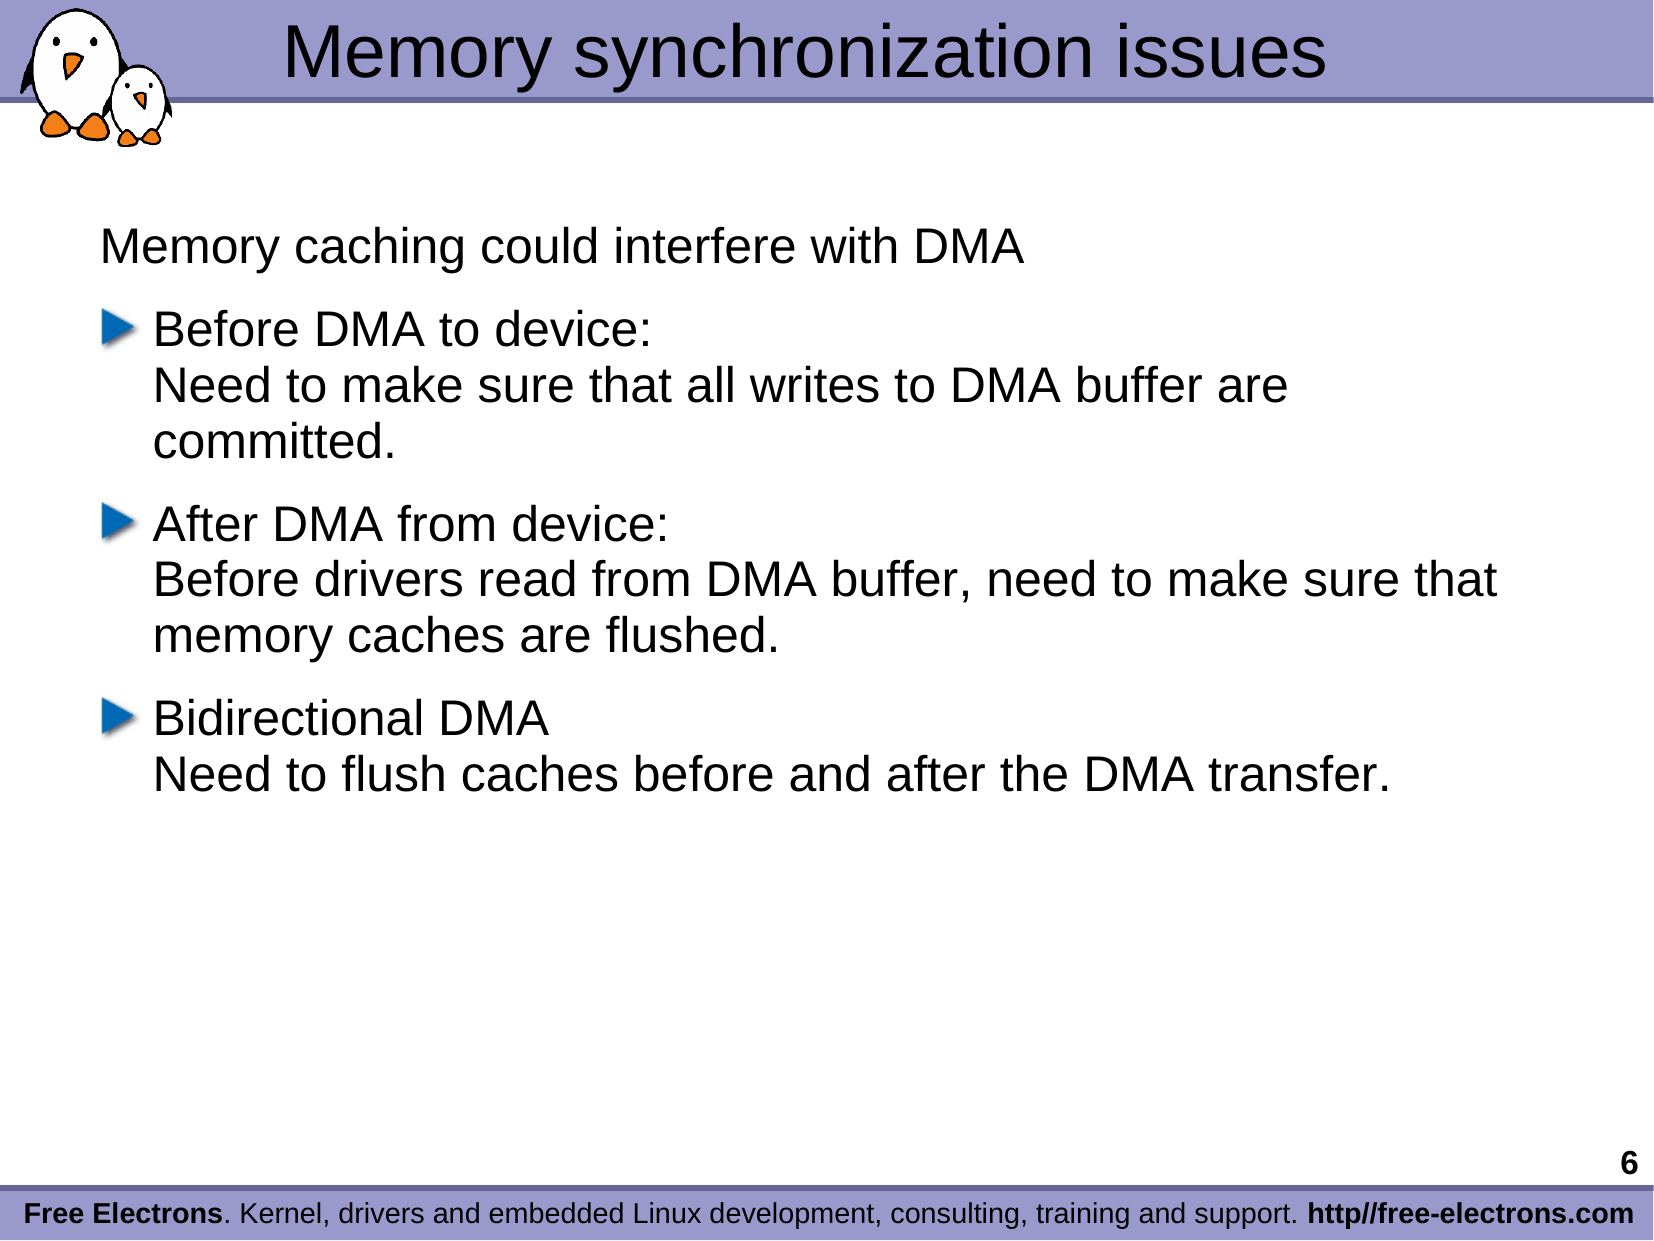

# Memory synchronization issues
Memory caching could interfere with DMA
Before DMA to device:
Need to make sure that all writes to DMA buffer are committed.
After DMA from device:
Before drivers read from DMA buffer, need to make sure that memory caches are flushed.
Bidirectional DMA
Need to flush caches before and after the DMA transfer.